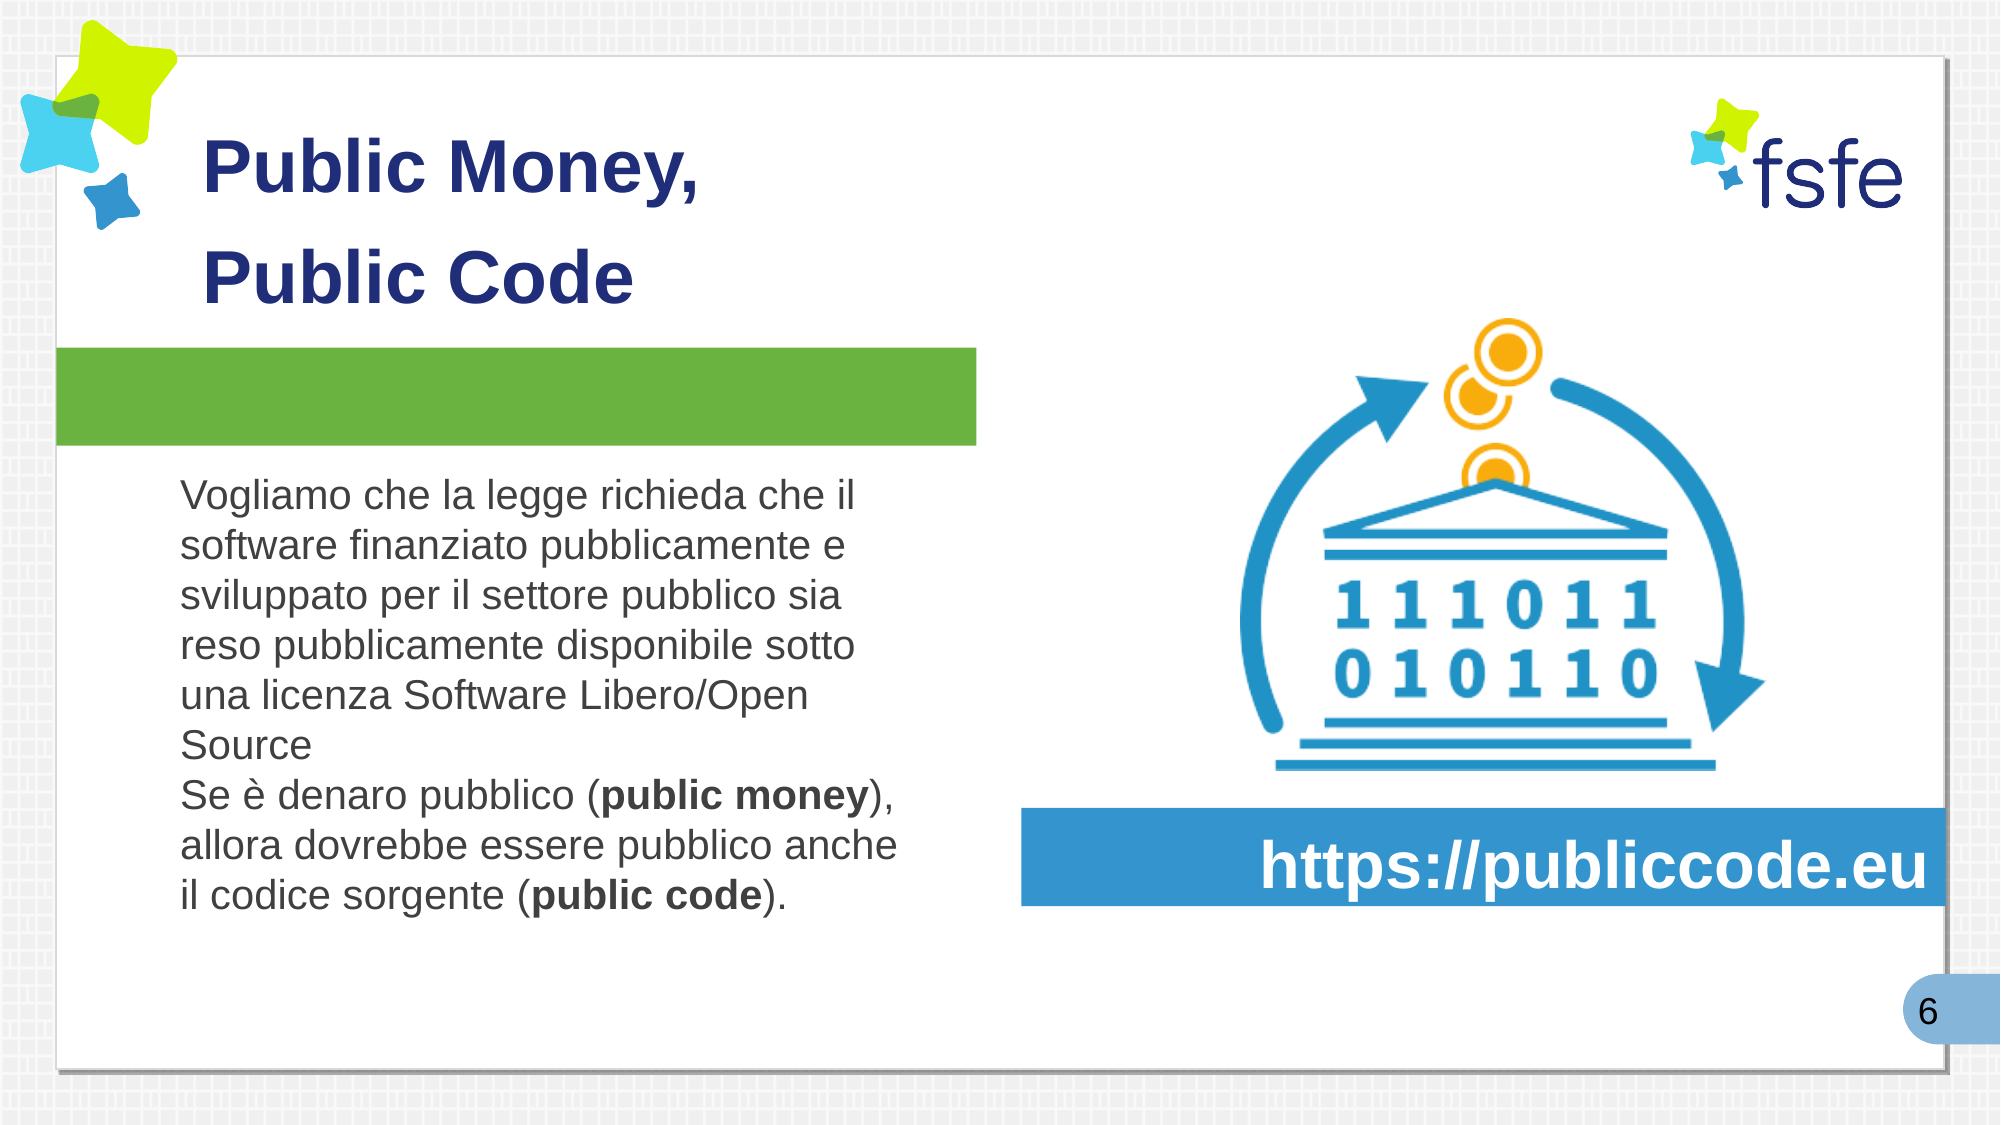

Public Money,
Public Code
Vogliamo che la legge richieda che il software finanziato pubblicamente e sviluppato per il settore pubblico sia reso pubblicamente disponibile sotto una licenza Software Libero/Open Source
Se è denaro pubblico (public money), allora dovrebbe essere pubblico anche il codice sorgente (public code).
 https://publiccode.eu